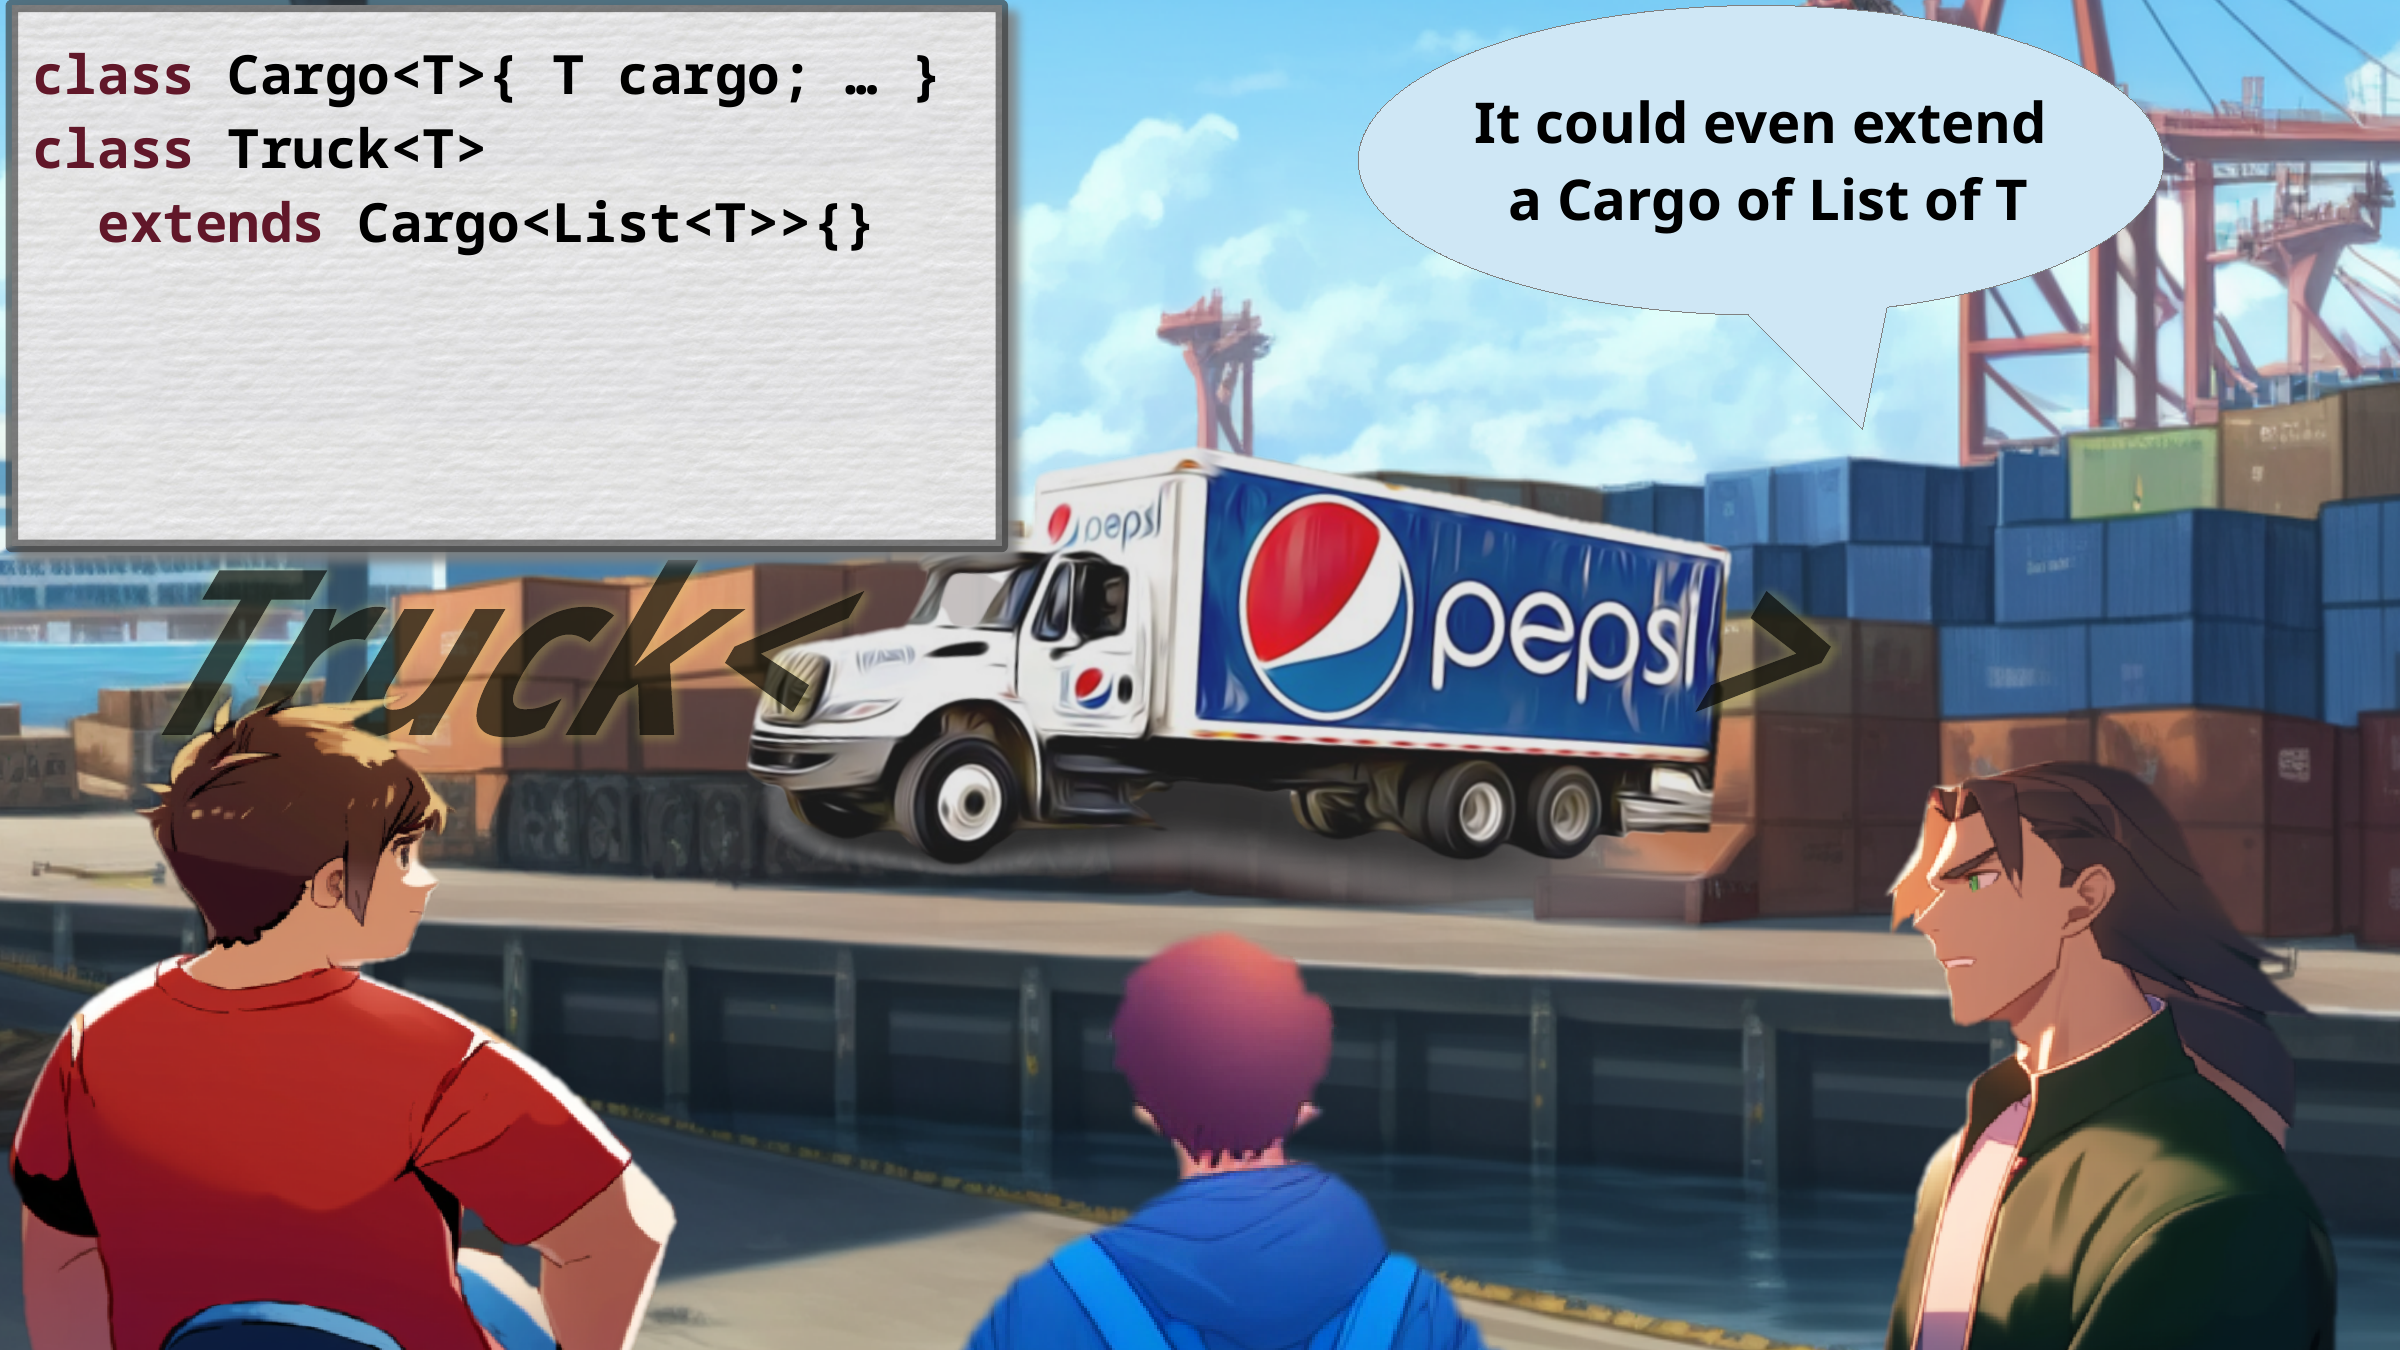

It could even extend
 a Cargo of List of T
class Cargo<T>{ T cargo; … }
class Truck<T>
 extends Cargo<List<T>>{}
Truck< >